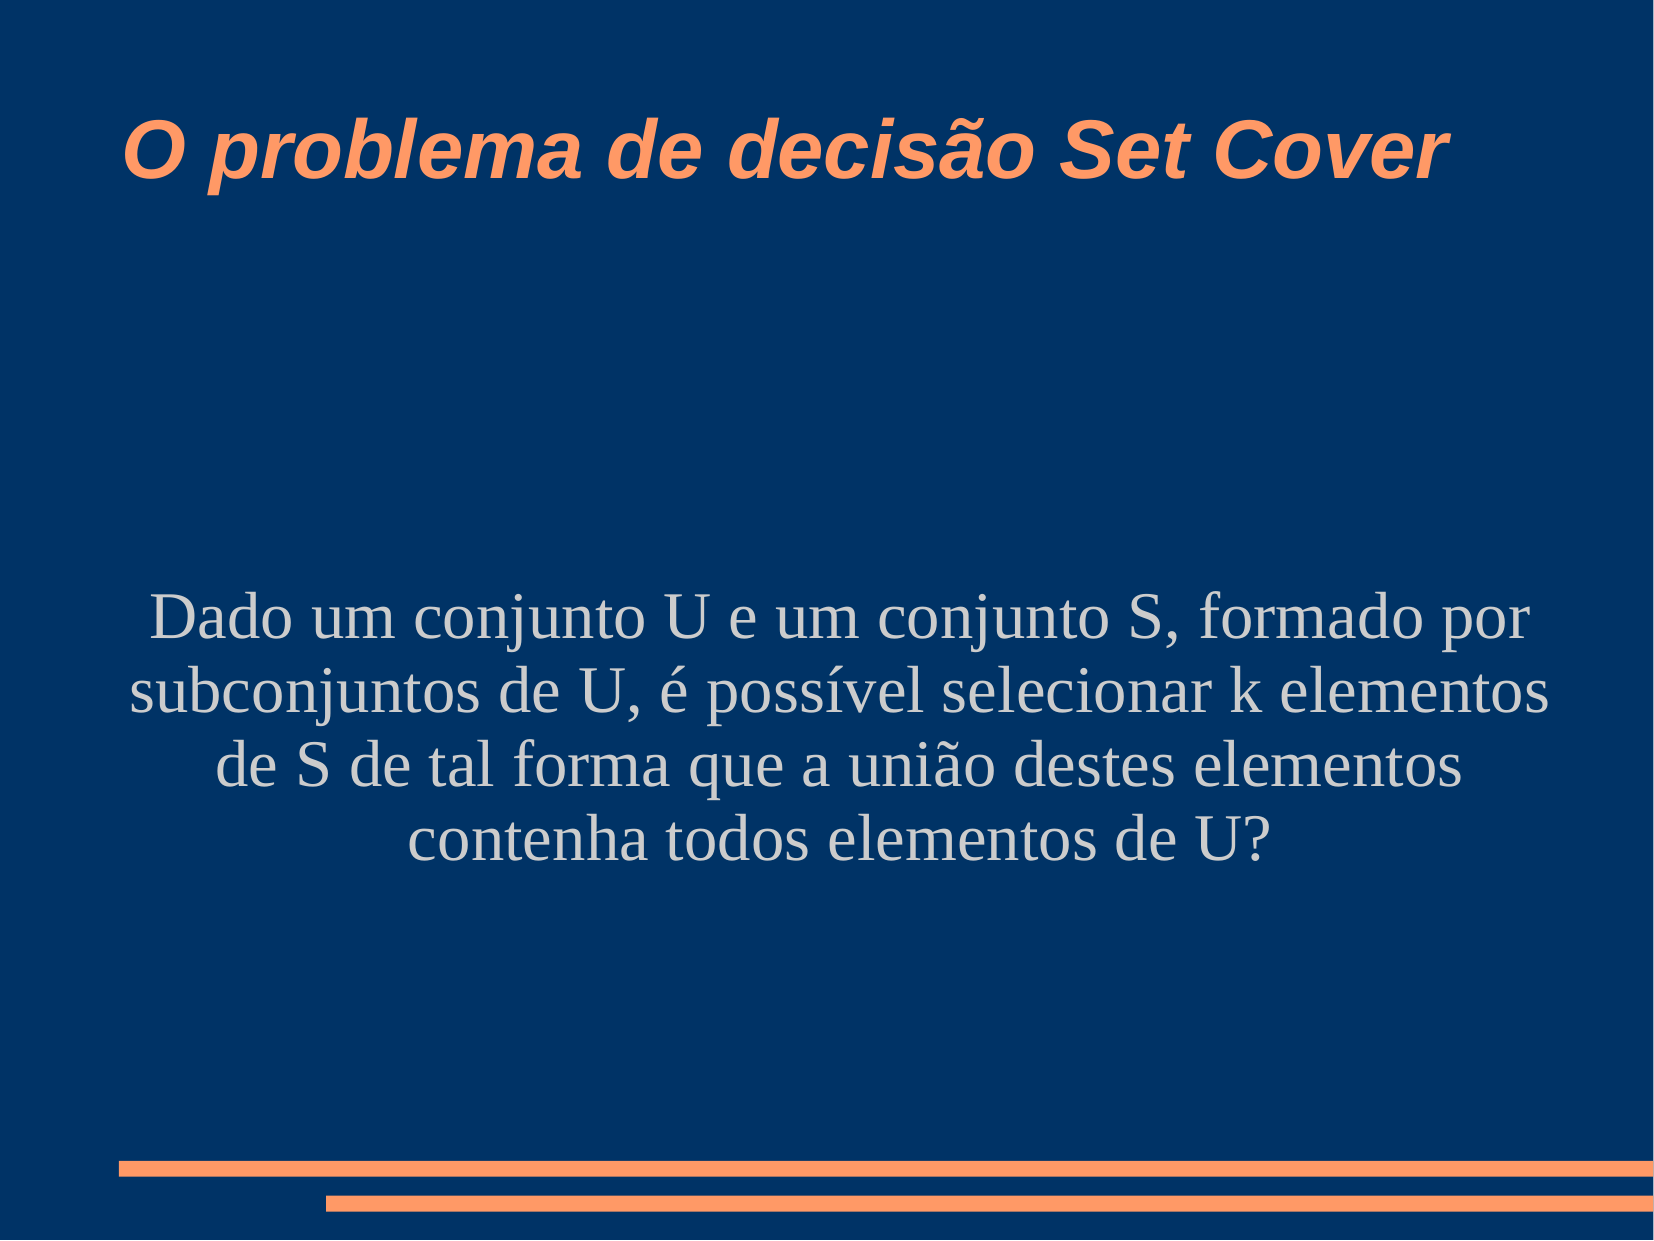

O problema de decisão Set Cover
# Dado um conjunto U e um conjunto S, formado por subconjuntos de U, é possível selecionar k elementos de S de tal forma que a união destes elementos contenha todos elementos de U?